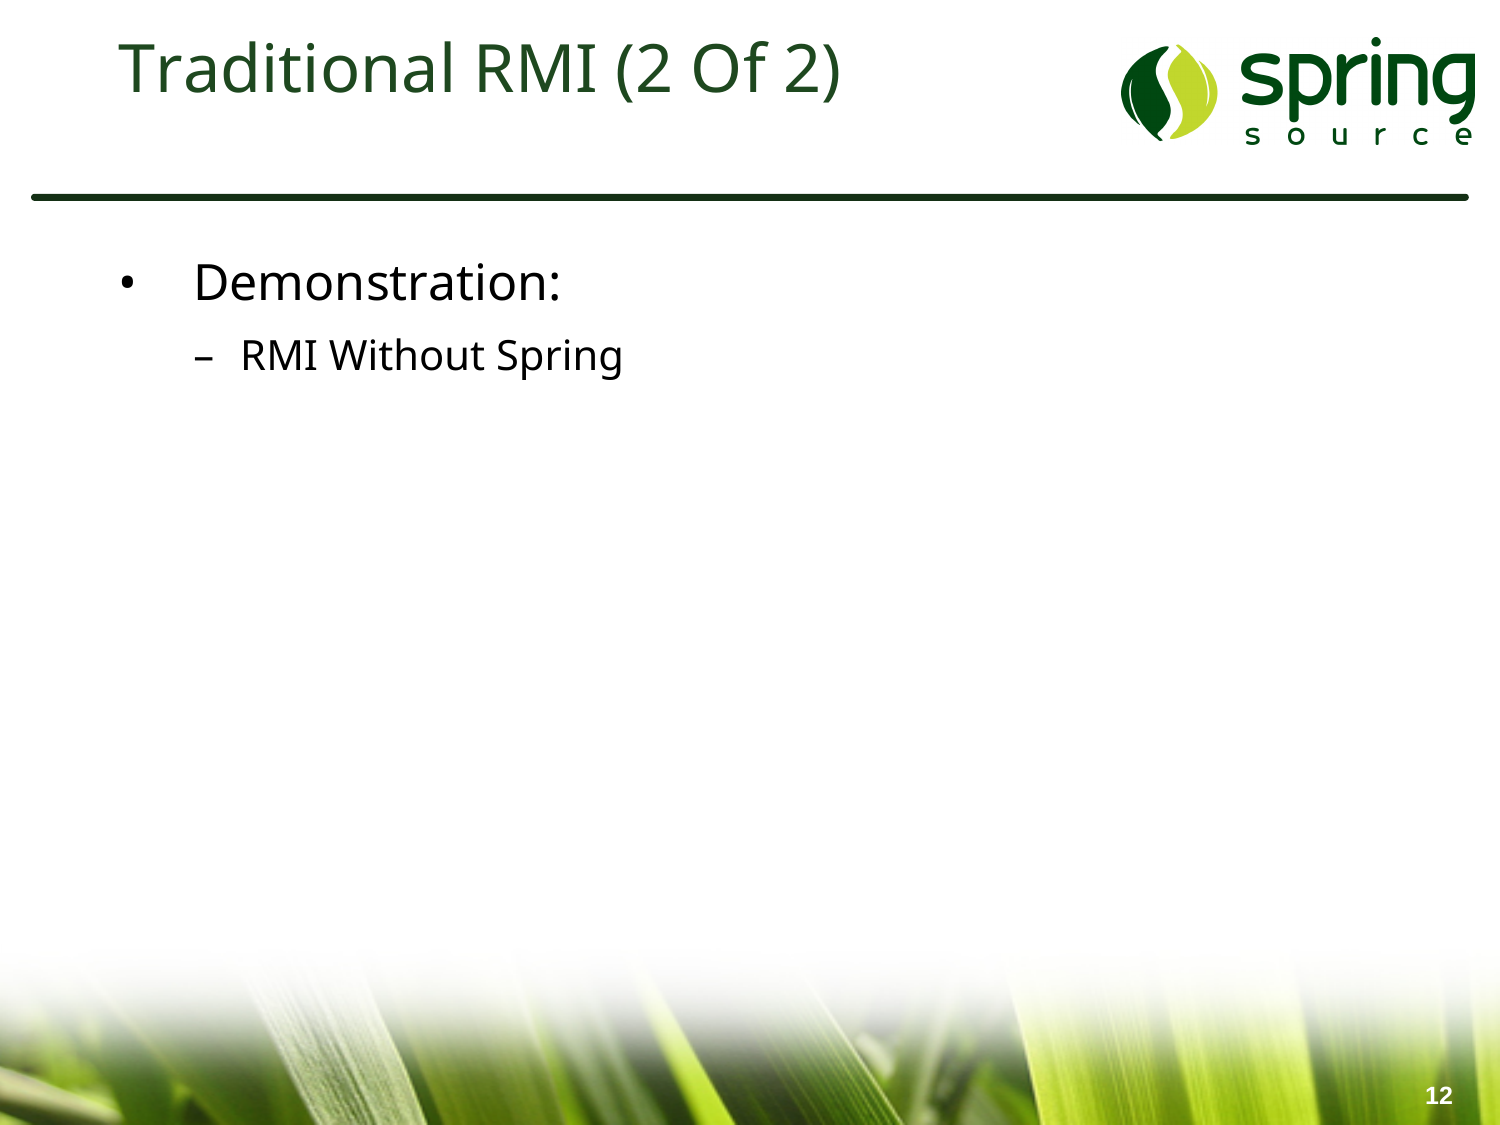

# Traditional RMI (2 Of 2)
Demonstration:
RMI Without Spring